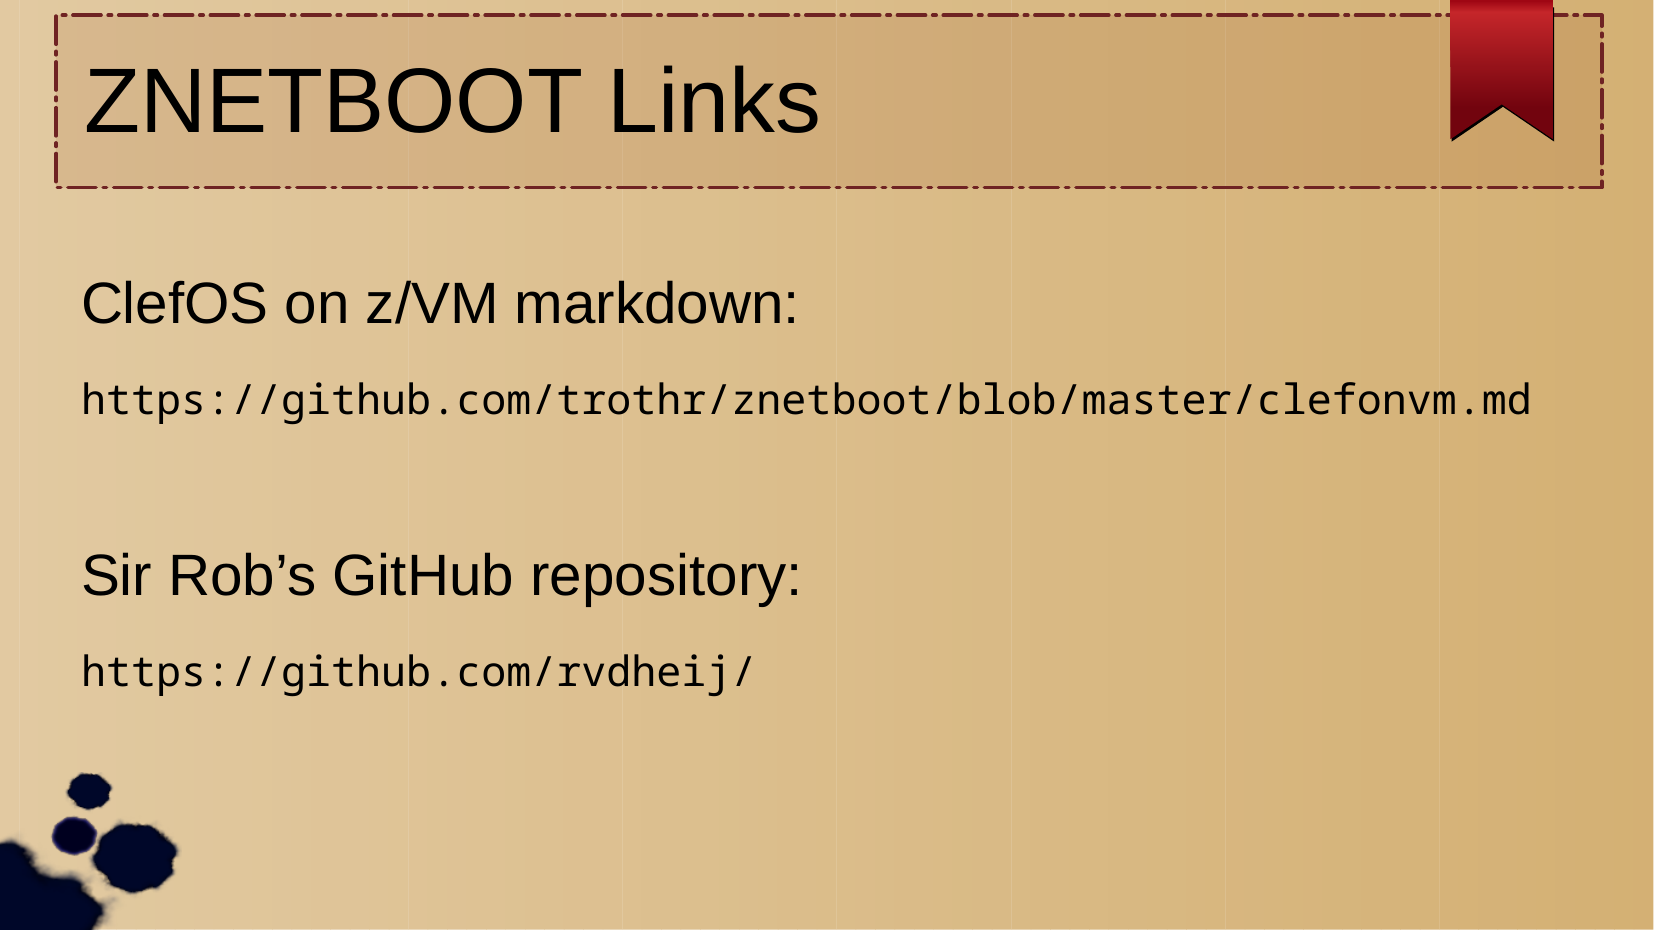

# ZNETBOOT Links
ClefOS on z/VM markdown:
https://github.com/trothr/znetboot/blob/master/clefonvm.md
Sir Rob’s GitHub repository:
https://github.com/rvdheij/